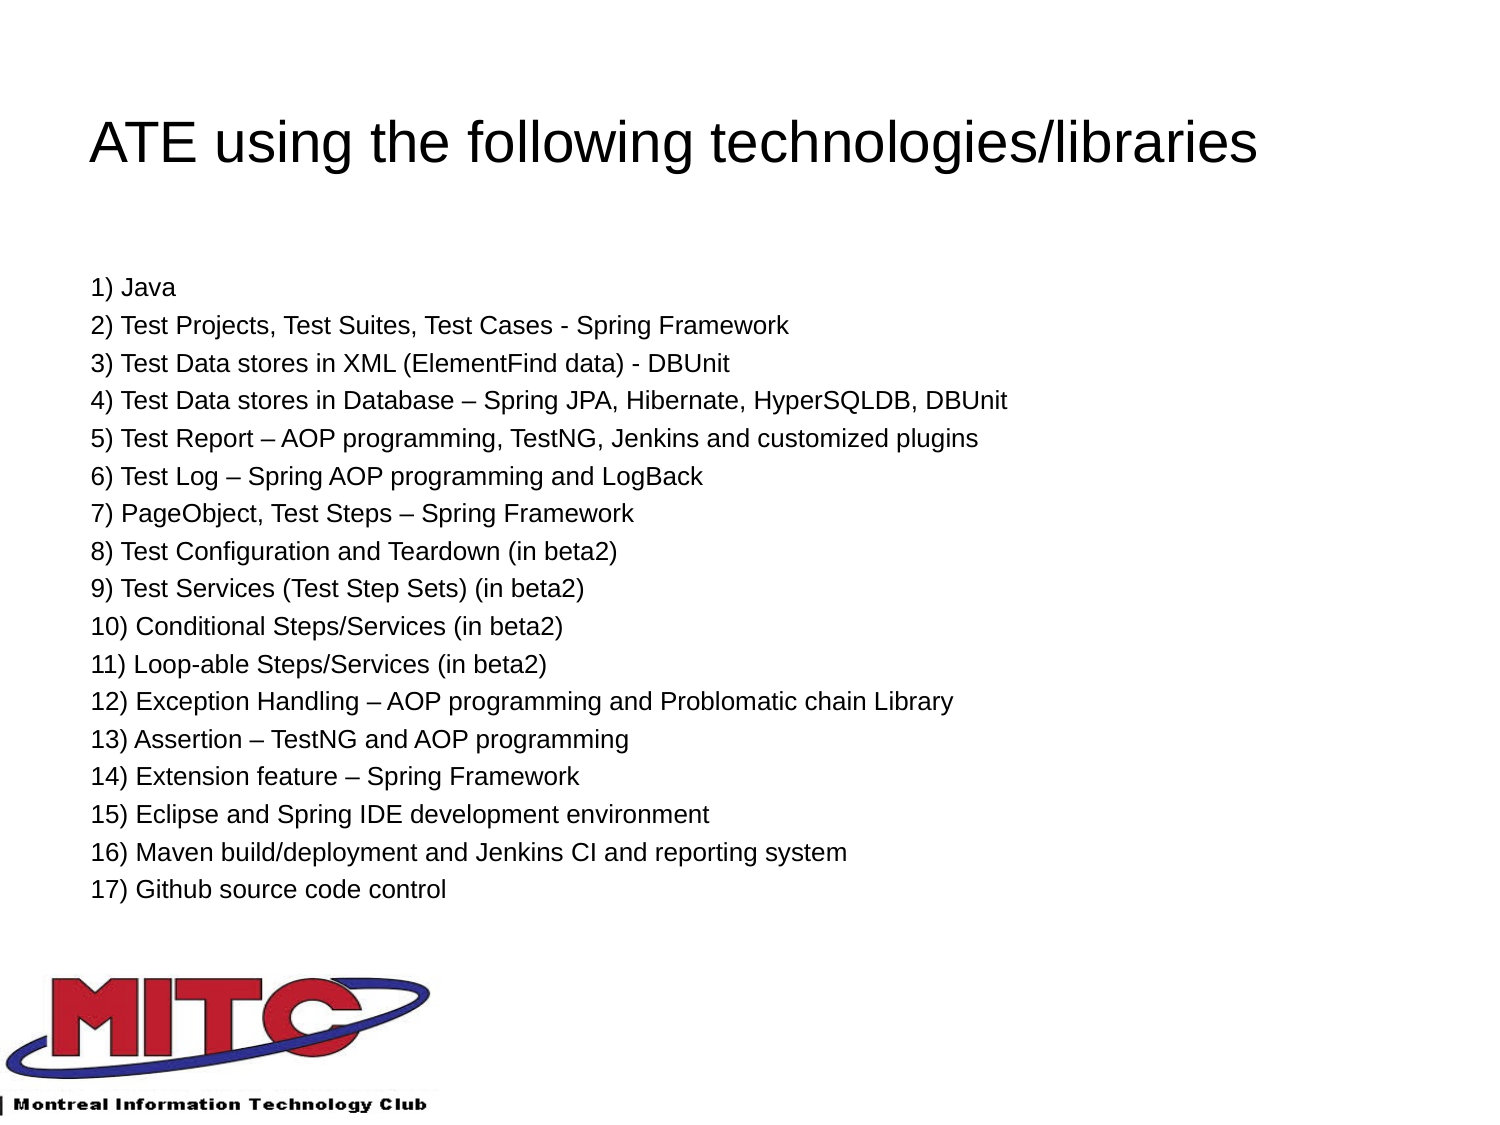

# ATE using the following technologies/libraries
1) Java
2) Test Projects, Test Suites, Test Cases - Spring Framework
3) Test Data stores in XML (ElementFind data) - DBUnit
4) Test Data stores in Database – Spring JPA, Hibernate, HyperSQLDB, DBUnit
5) Test Report – AOP programming, TestNG, Jenkins and customized plugins
6) Test Log – Spring AOP programming and LogBack
7) PageObject, Test Steps – Spring Framework
8) Test Configuration and Teardown (in beta2)
9) Test Services (Test Step Sets) (in beta2)
10) Conditional Steps/Services (in beta2)
11) Loop-able Steps/Services (in beta2)
12) Exception Handling – AOP programming and Problomatic chain Library
13) Assertion – TestNG and AOP programming
14) Extension feature – Spring Framework
15) Eclipse and Spring IDE development environment
16) Maven build/deployment and Jenkins CI and reporting system
17) Github source code control